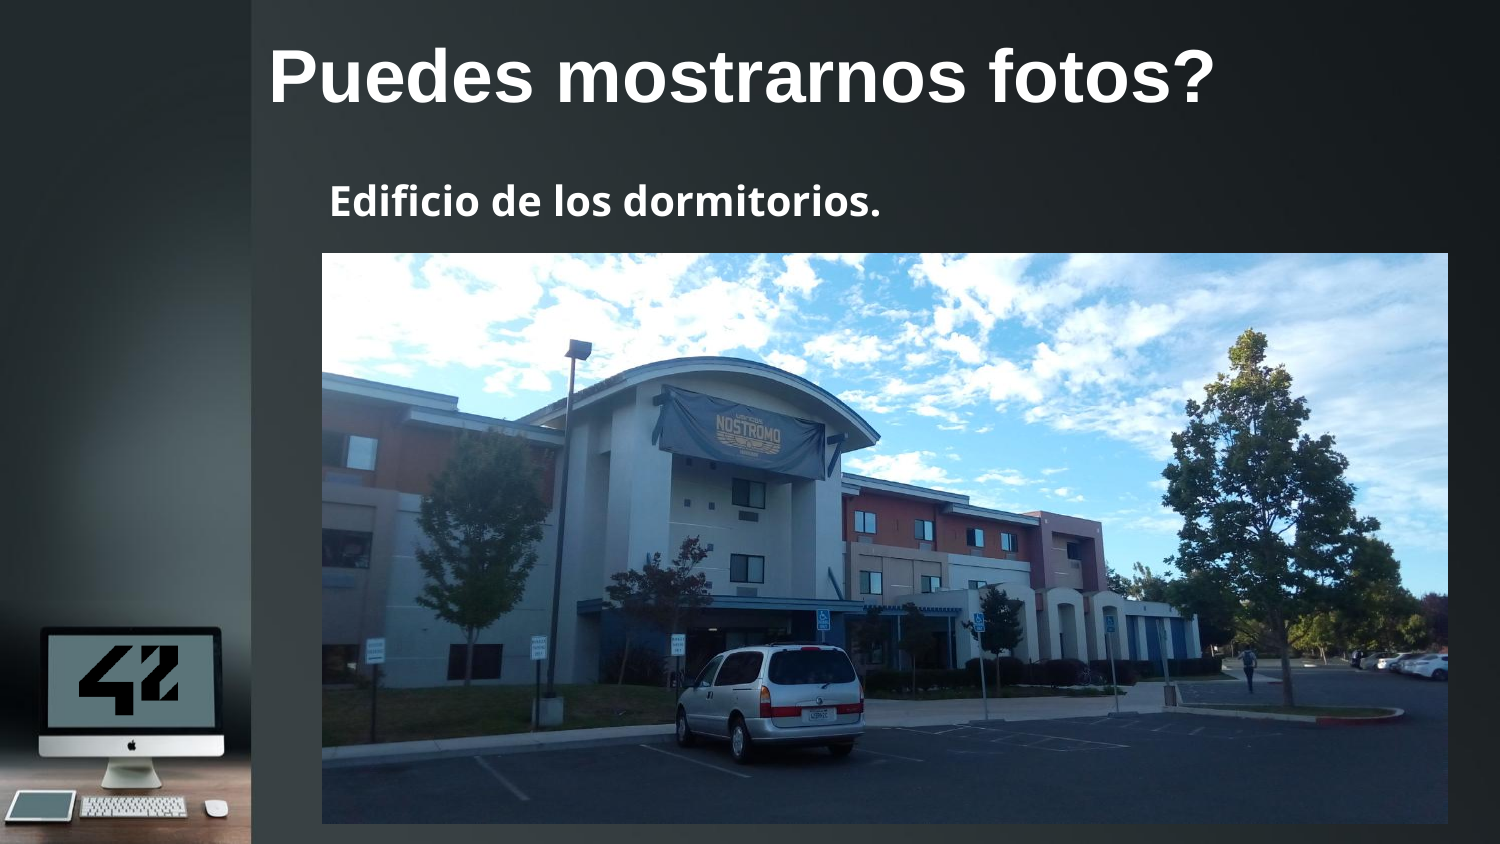

# Puedes mostrarnos fotos?
Edificio de los dormitorios.